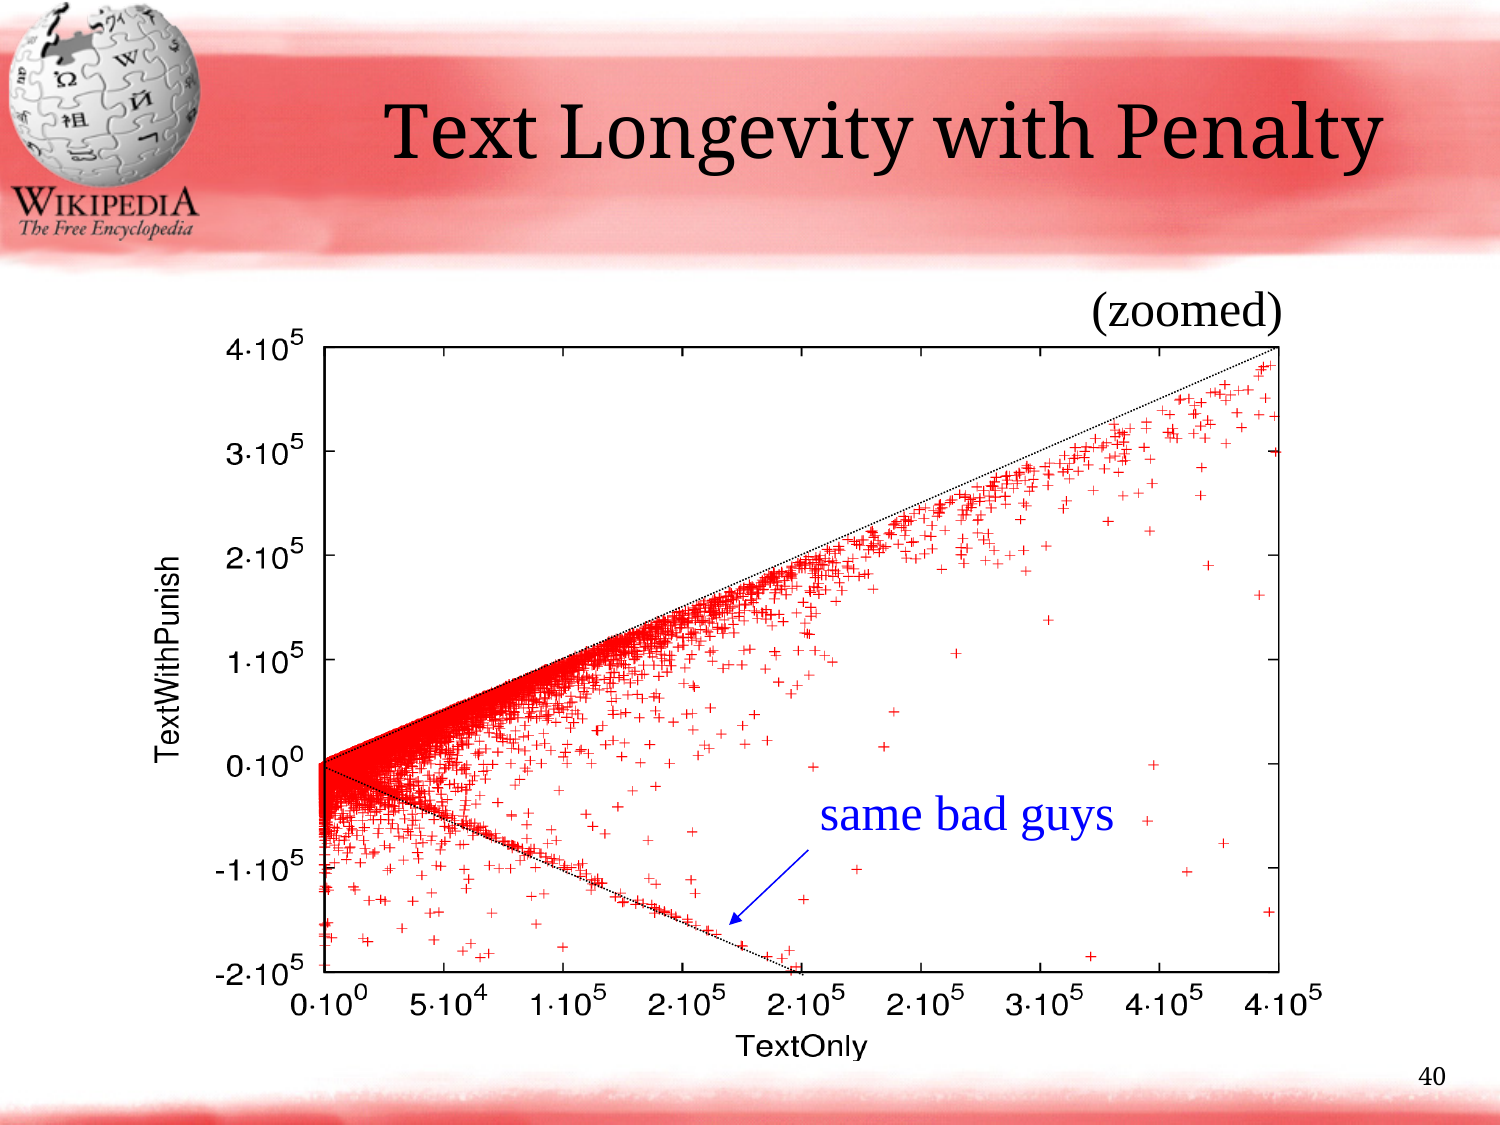

# Text Longevity with Penalty
(zoomed)‏
same bad guys
40